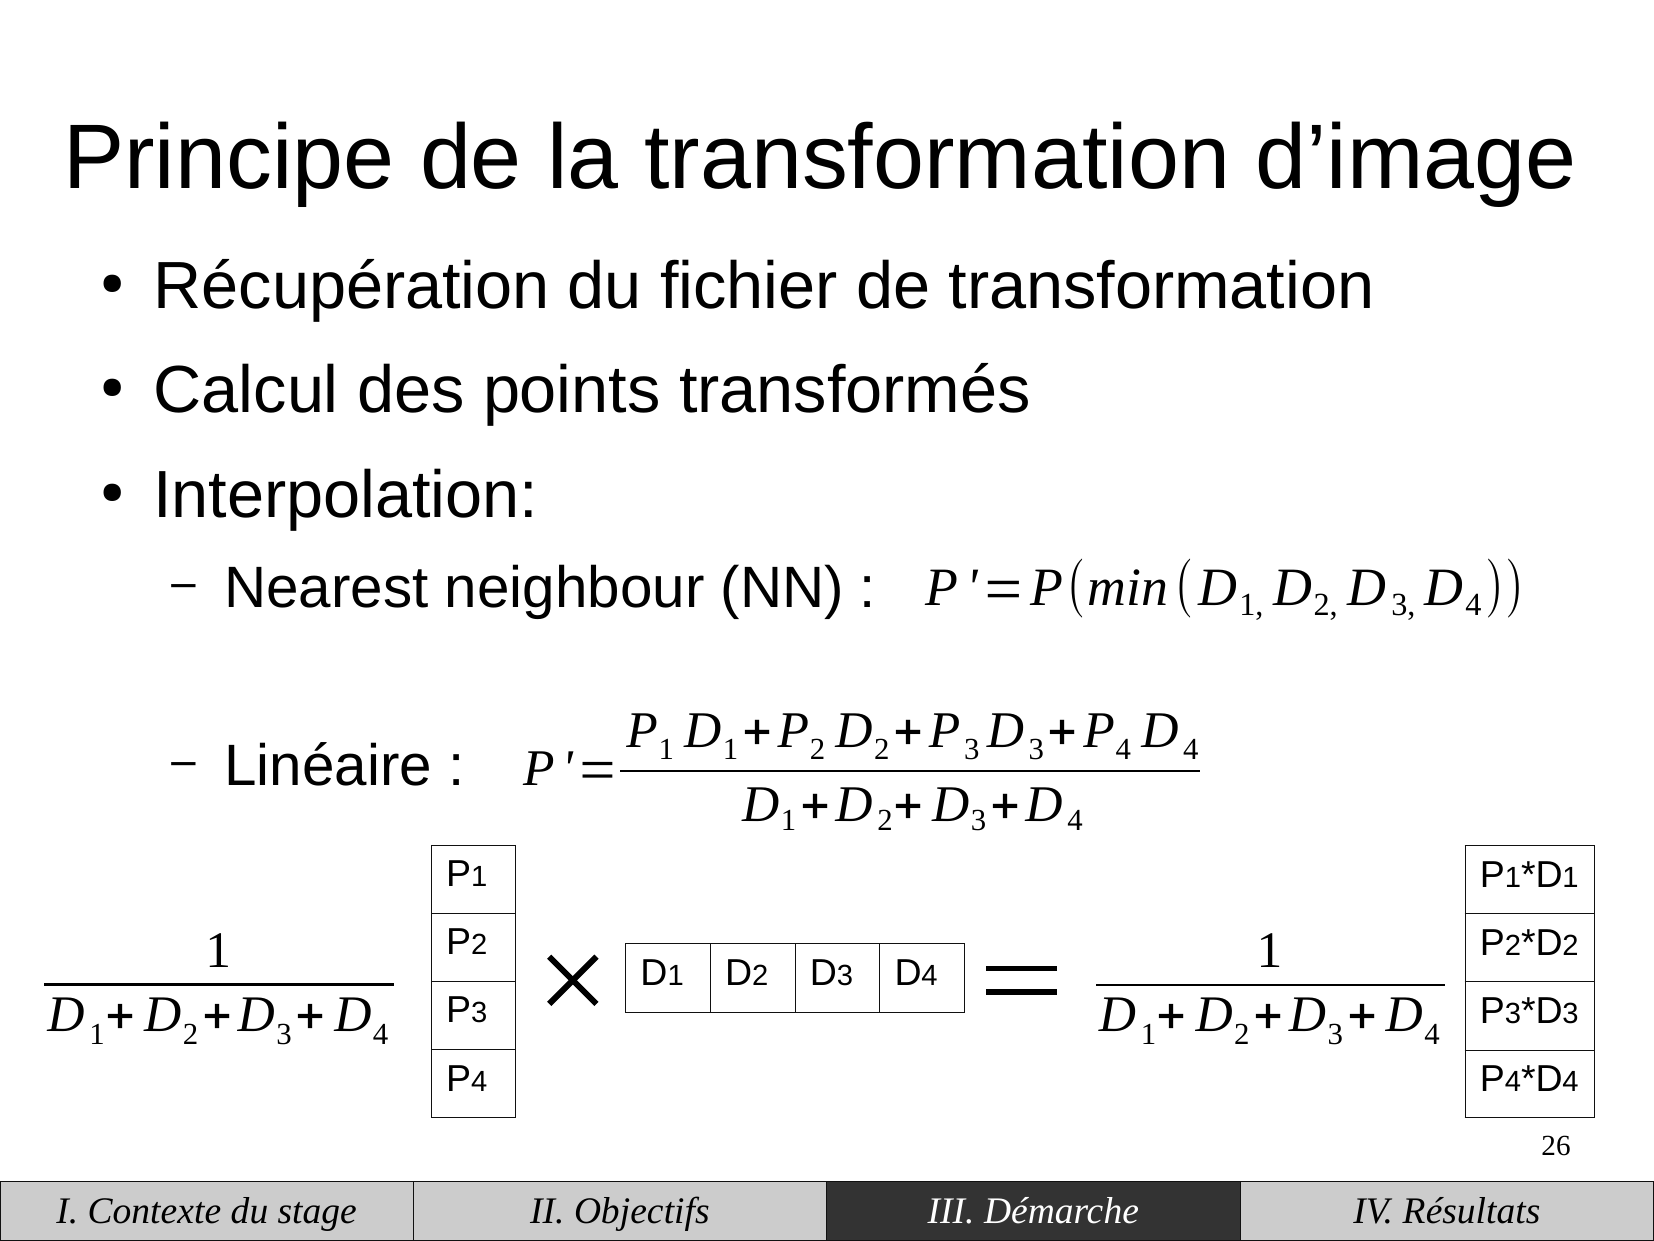

# Principe de la transformation d’image
Récupération du fichier de transformation
Calcul des points transformés
Interpolation:
Nearest neighbour (NN) :
Linéaire :
| P1 |
| --- |
| P2 |
| P3 |
| P4 |
| P1\*D1 |
| --- |
| P2\*D2 |
| P3\*D3 |
| P4\*D4 |
| D1 | D2 | D3 | D4 |
| --- | --- | --- | --- |
26
I. Contexte du stage
II. Objectifs
III. Démarche
IV. Résultats